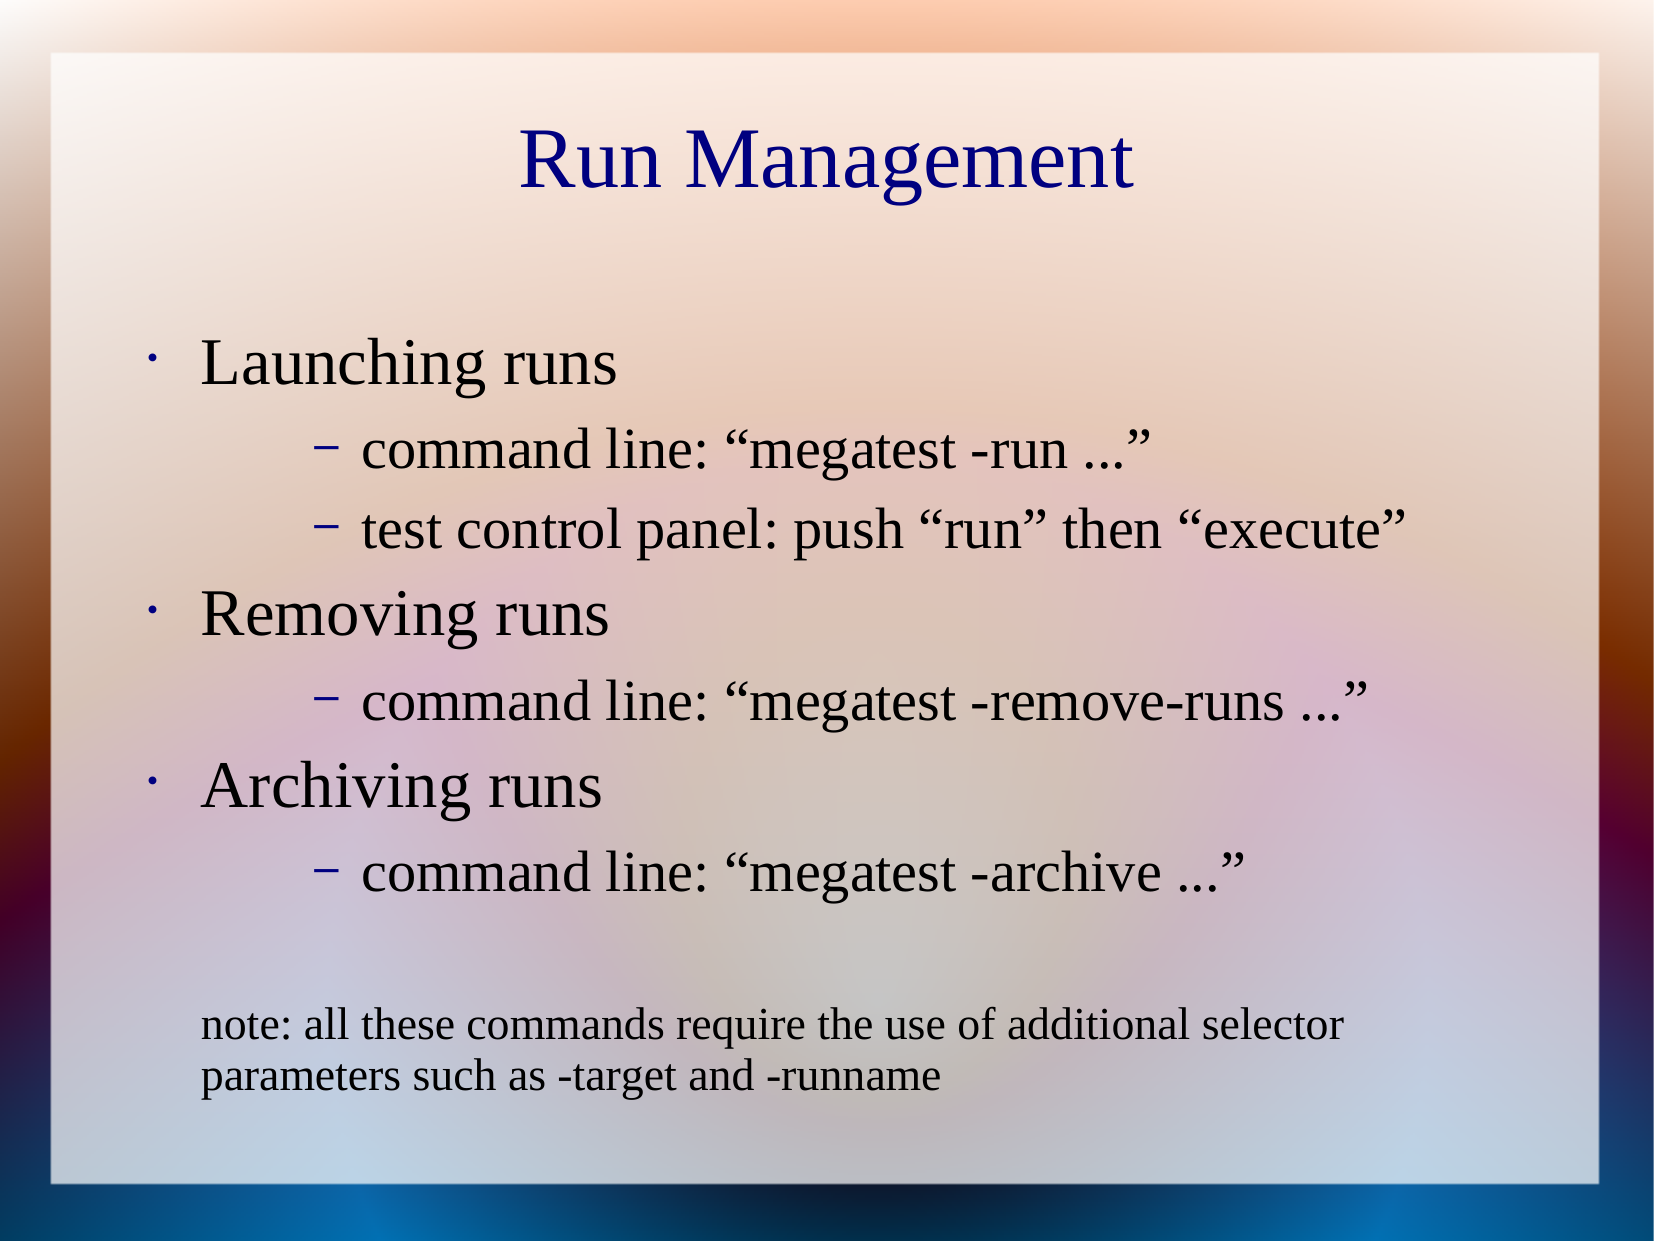

# Run Management
Launching runs
command line: “megatest -run ...”
test control panel: push “run” then “execute”
Removing runs
command line: “megatest -remove-runs ...”
Archiving runs
command line: “megatest -archive ...”
note: all these commands require the use of additional selector parameters such as -target and -runname